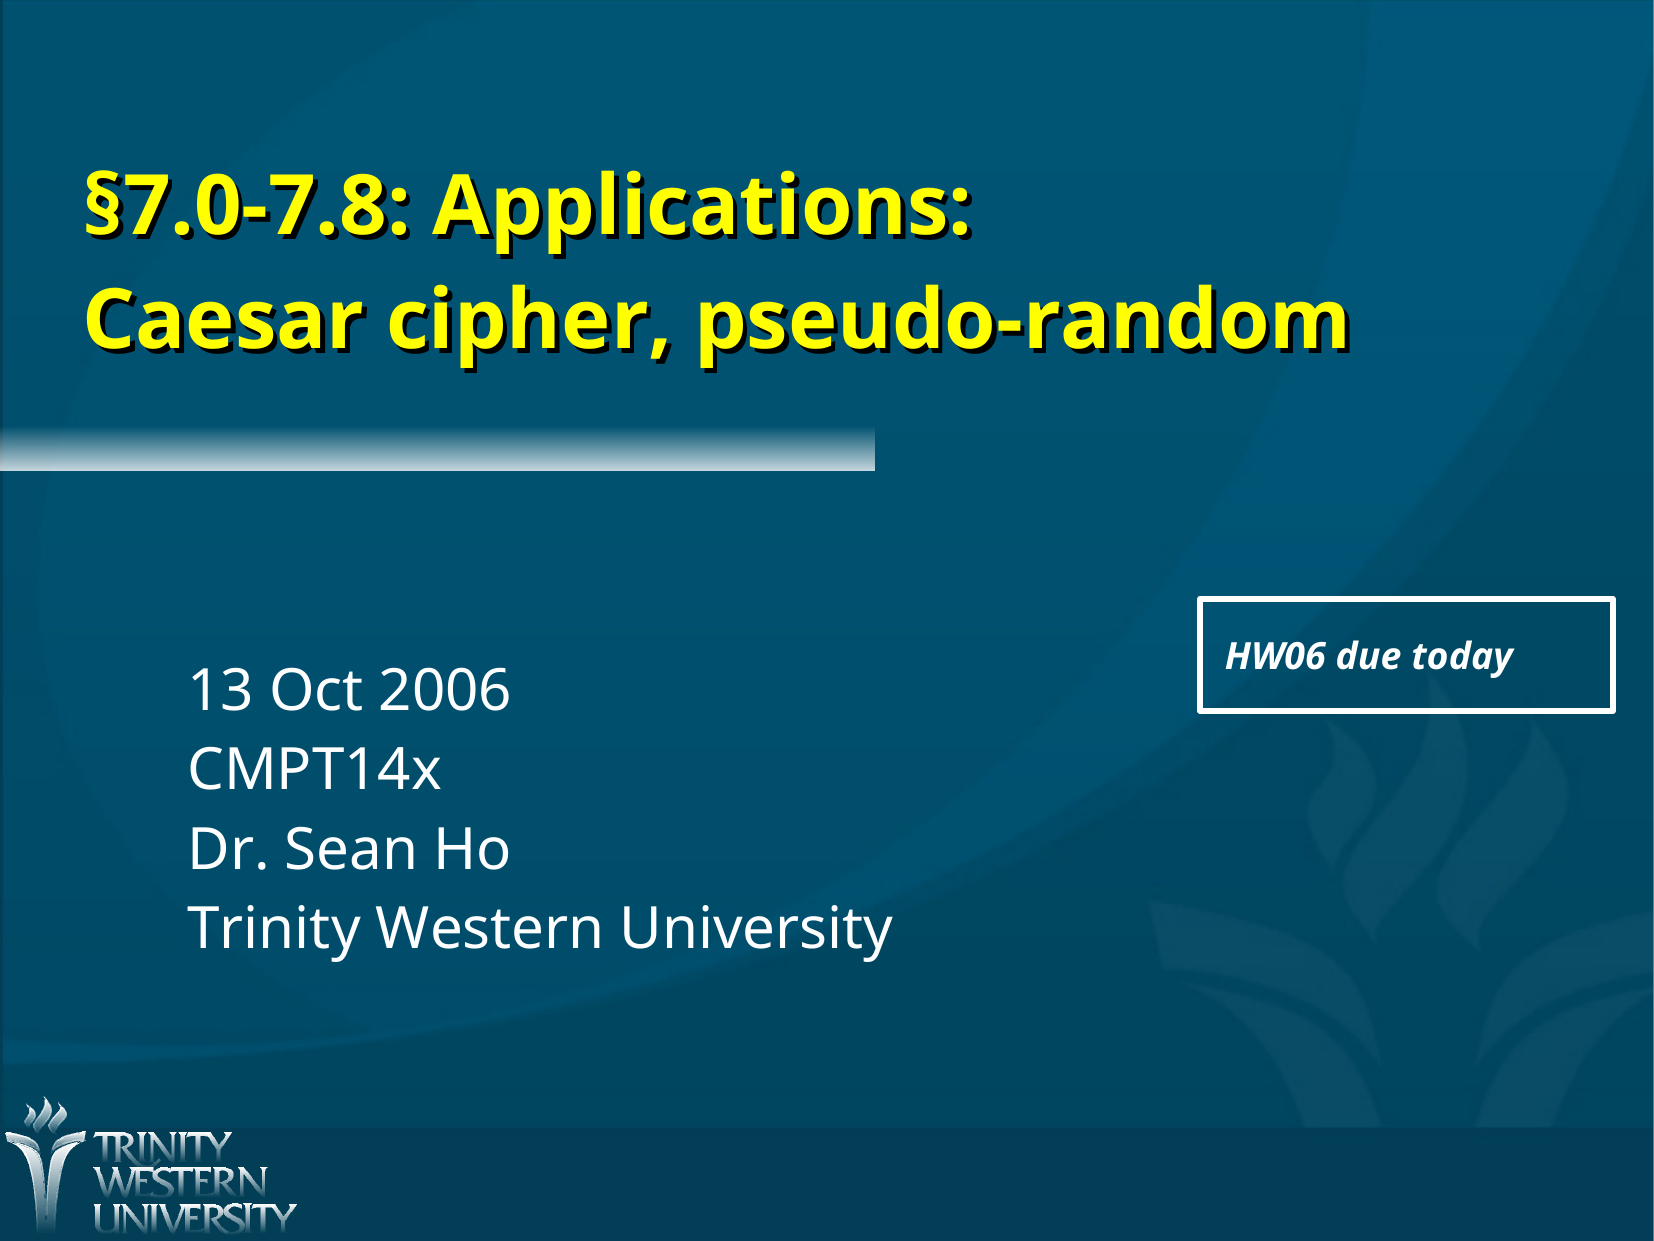

# §7.0-7.8: Applications: Caesar cipher, pseudo-random
13 Oct 2006
CMPT14x
Dr. Sean Ho
Trinity Western University
HW06 due today